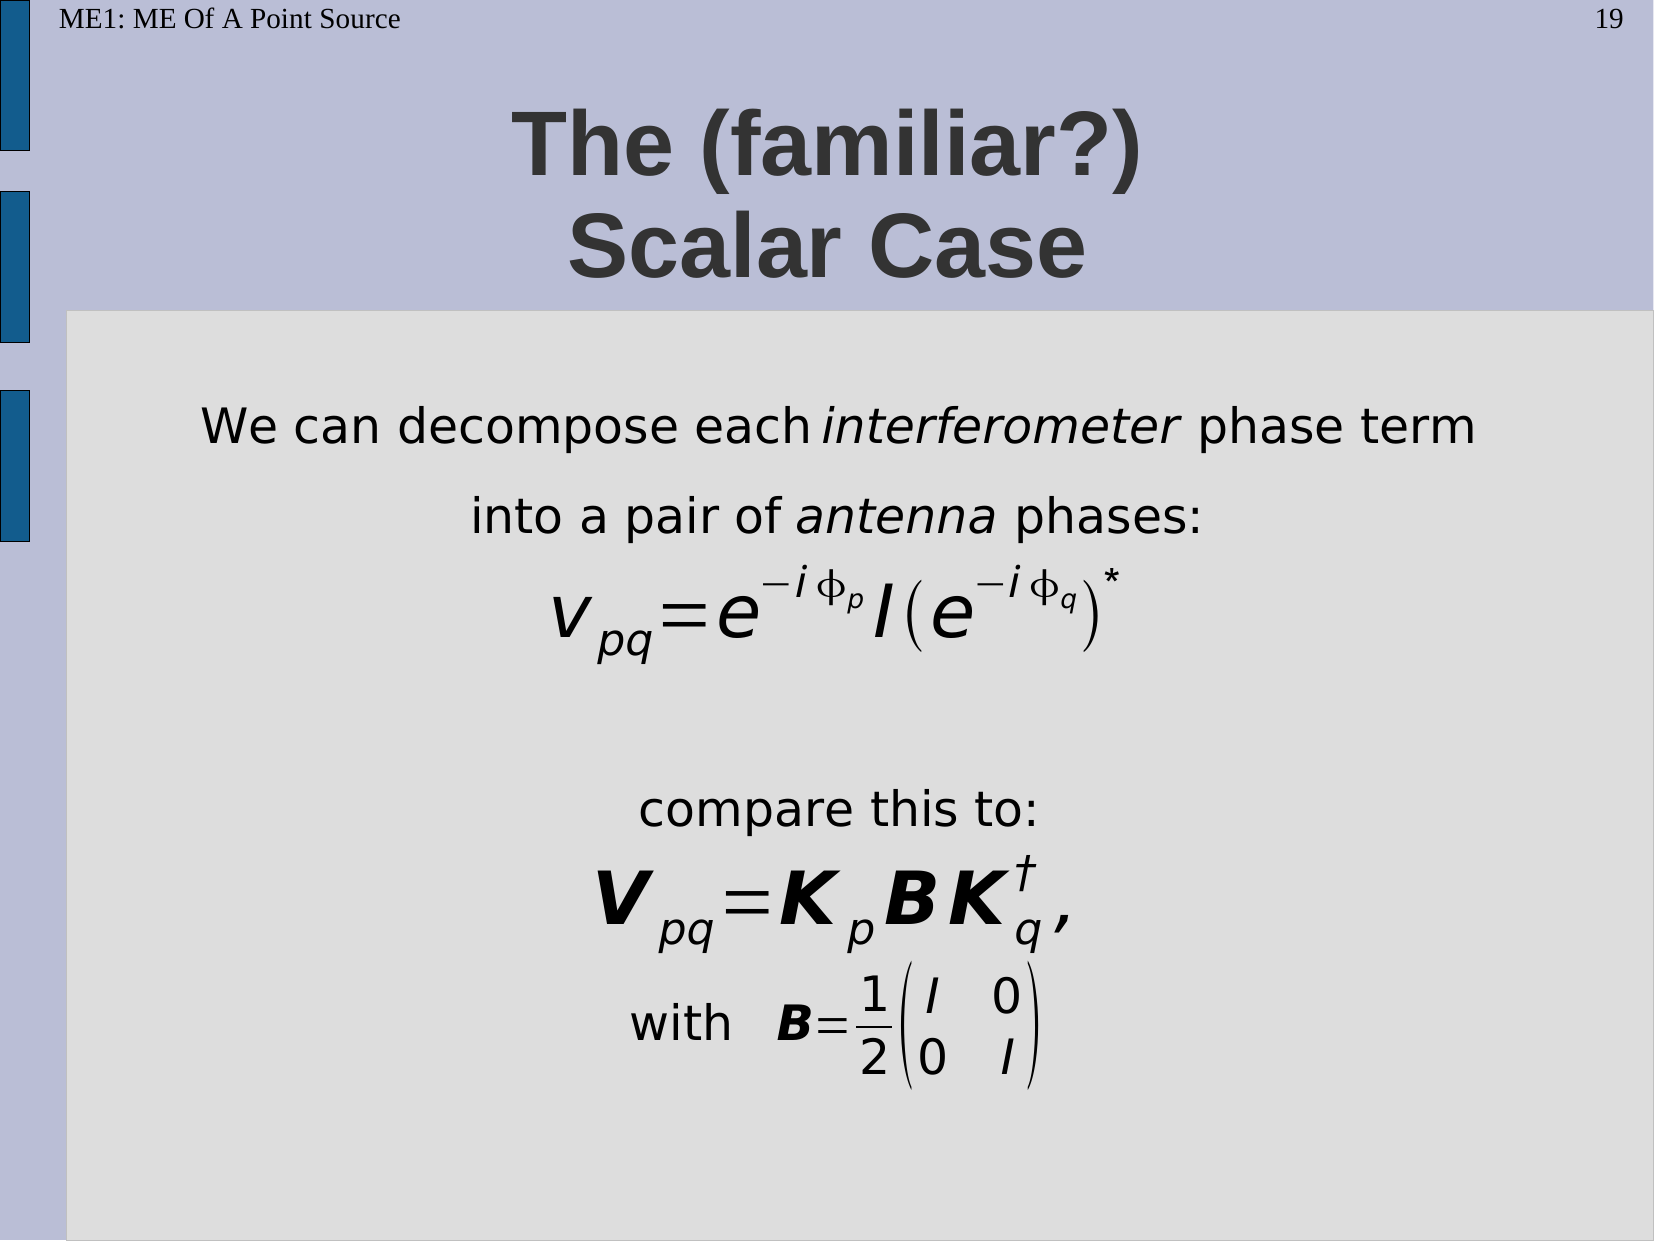

ME1: ME Of A Point Source
19
# The (familiar?) Scalar Case